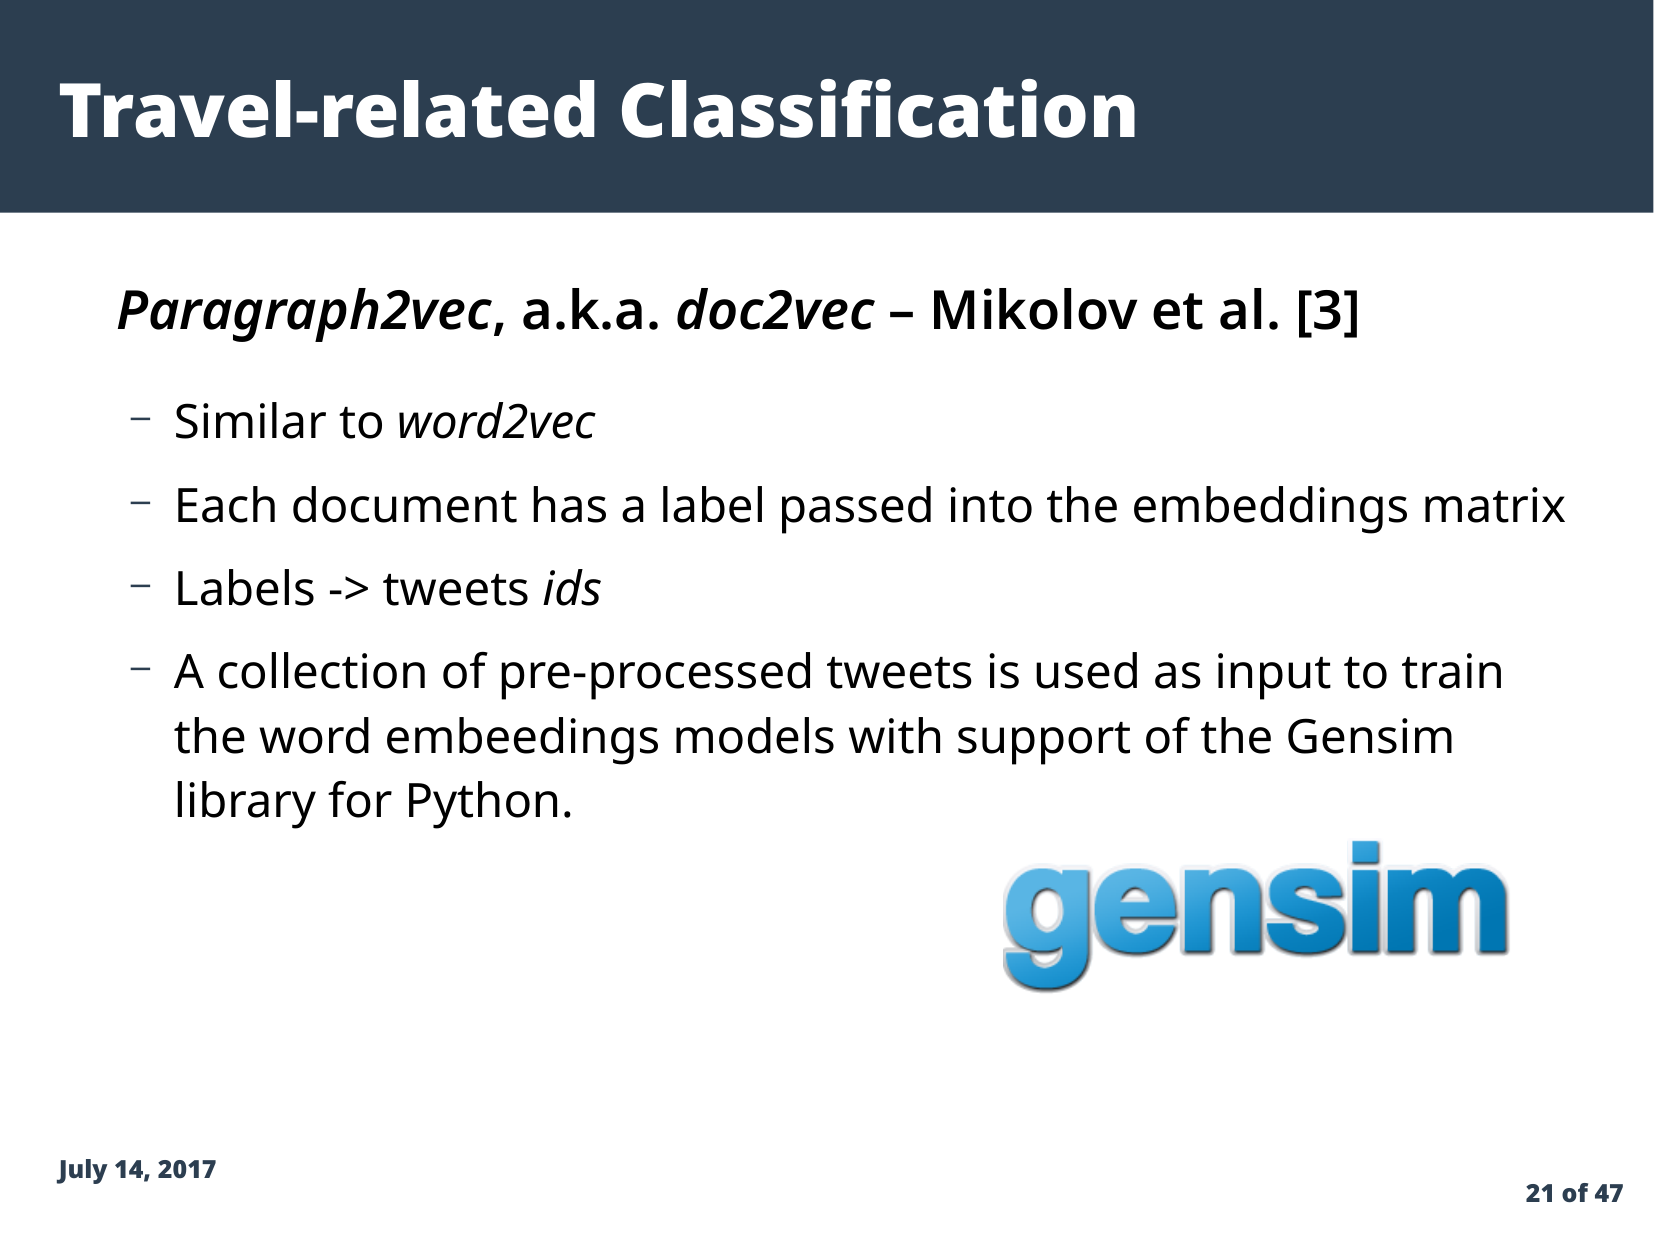

# Travel-related Classification
Paragraph2vec, a.k.a. doc2vec – Mikolov et al. [3]
Similar to word2vec
Each document has a label passed into the embeddings matrix
Labels -> tweets ids
A collection of pre-processed tweets is used as input to train the word embeedings models with support of the Gensim library for Python.
July 14, 2017
21